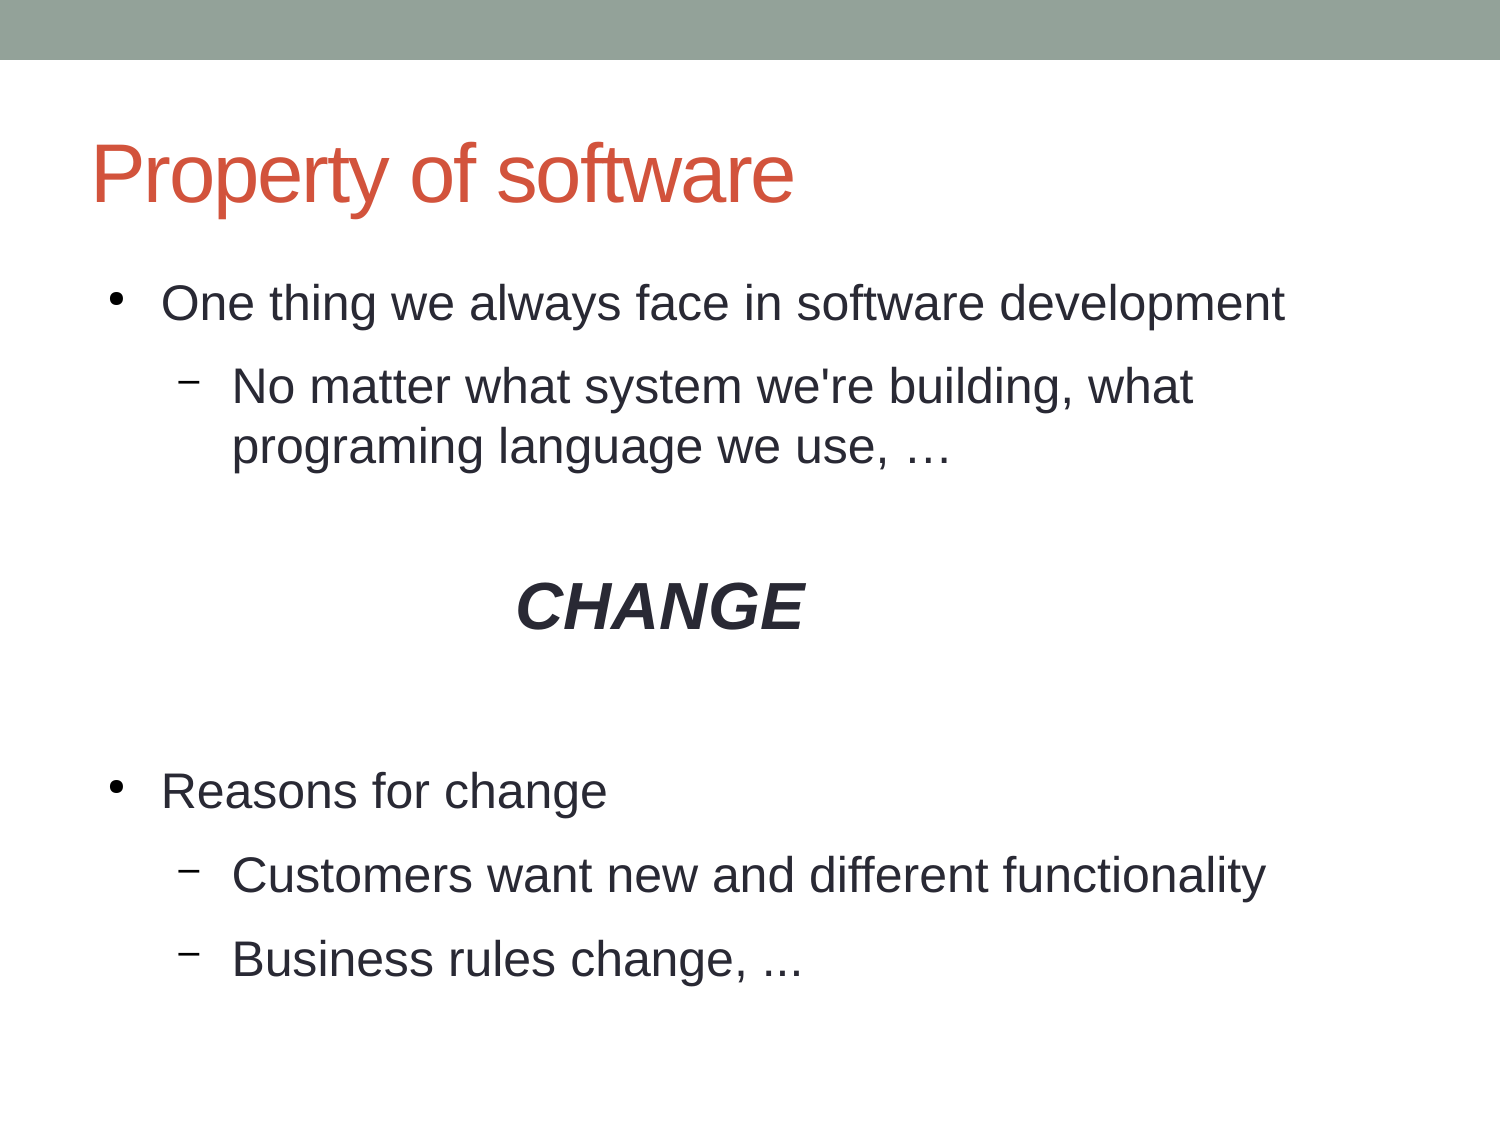

# Property of software
One thing we always face in software development
No matter what system we're building, what programing language we use, …
CHANGE
Reasons for change
Customers want new and different functionality
Business rules change, ...